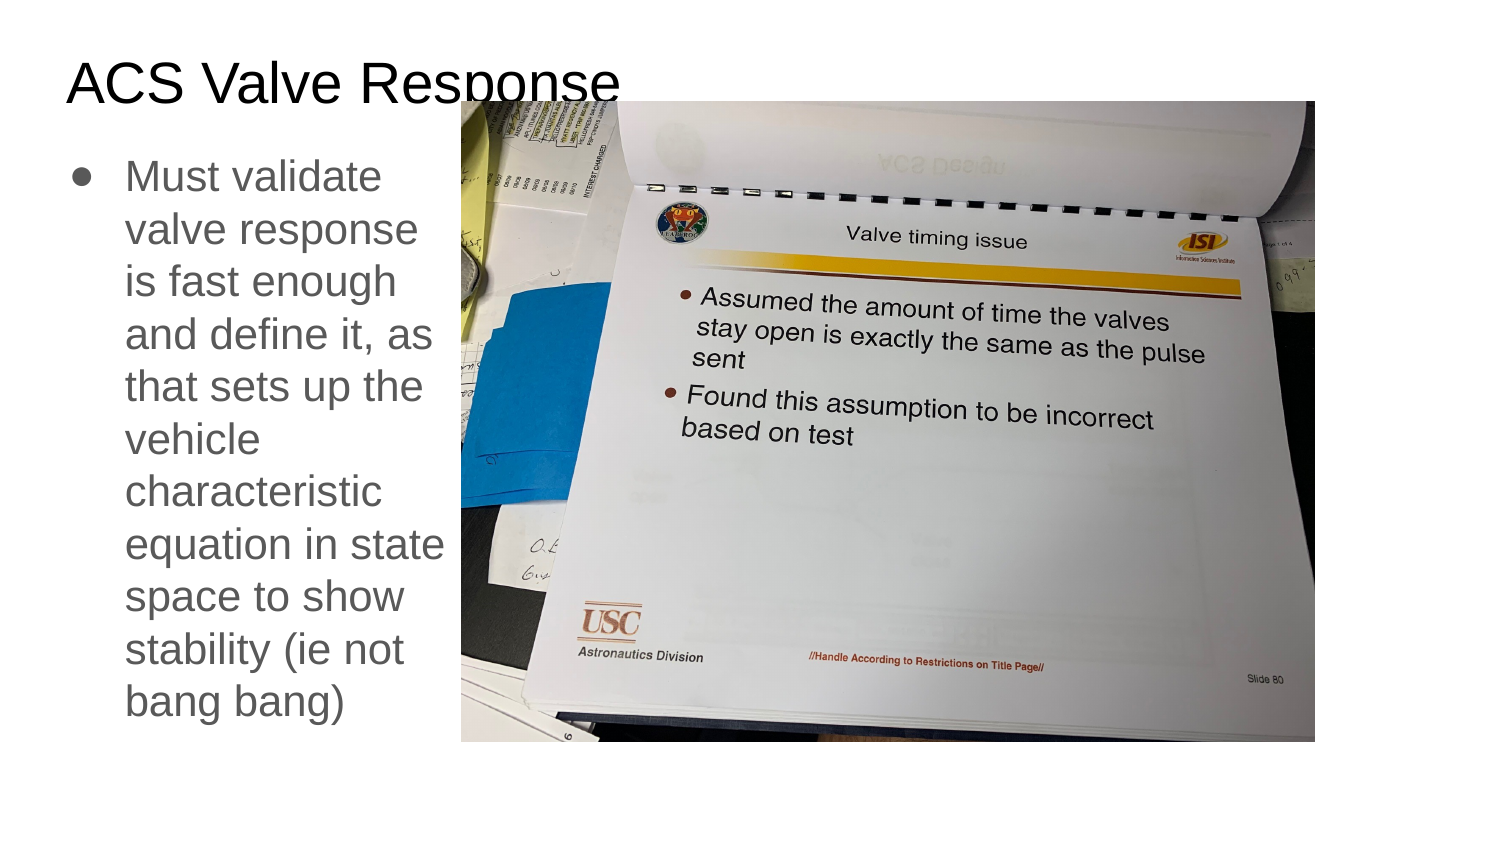

# ACS Valve Response
Must validate valve response is fast enough and define it, as that sets up the vehicle characteristic equation in state space to show stability (ie not bang bang)